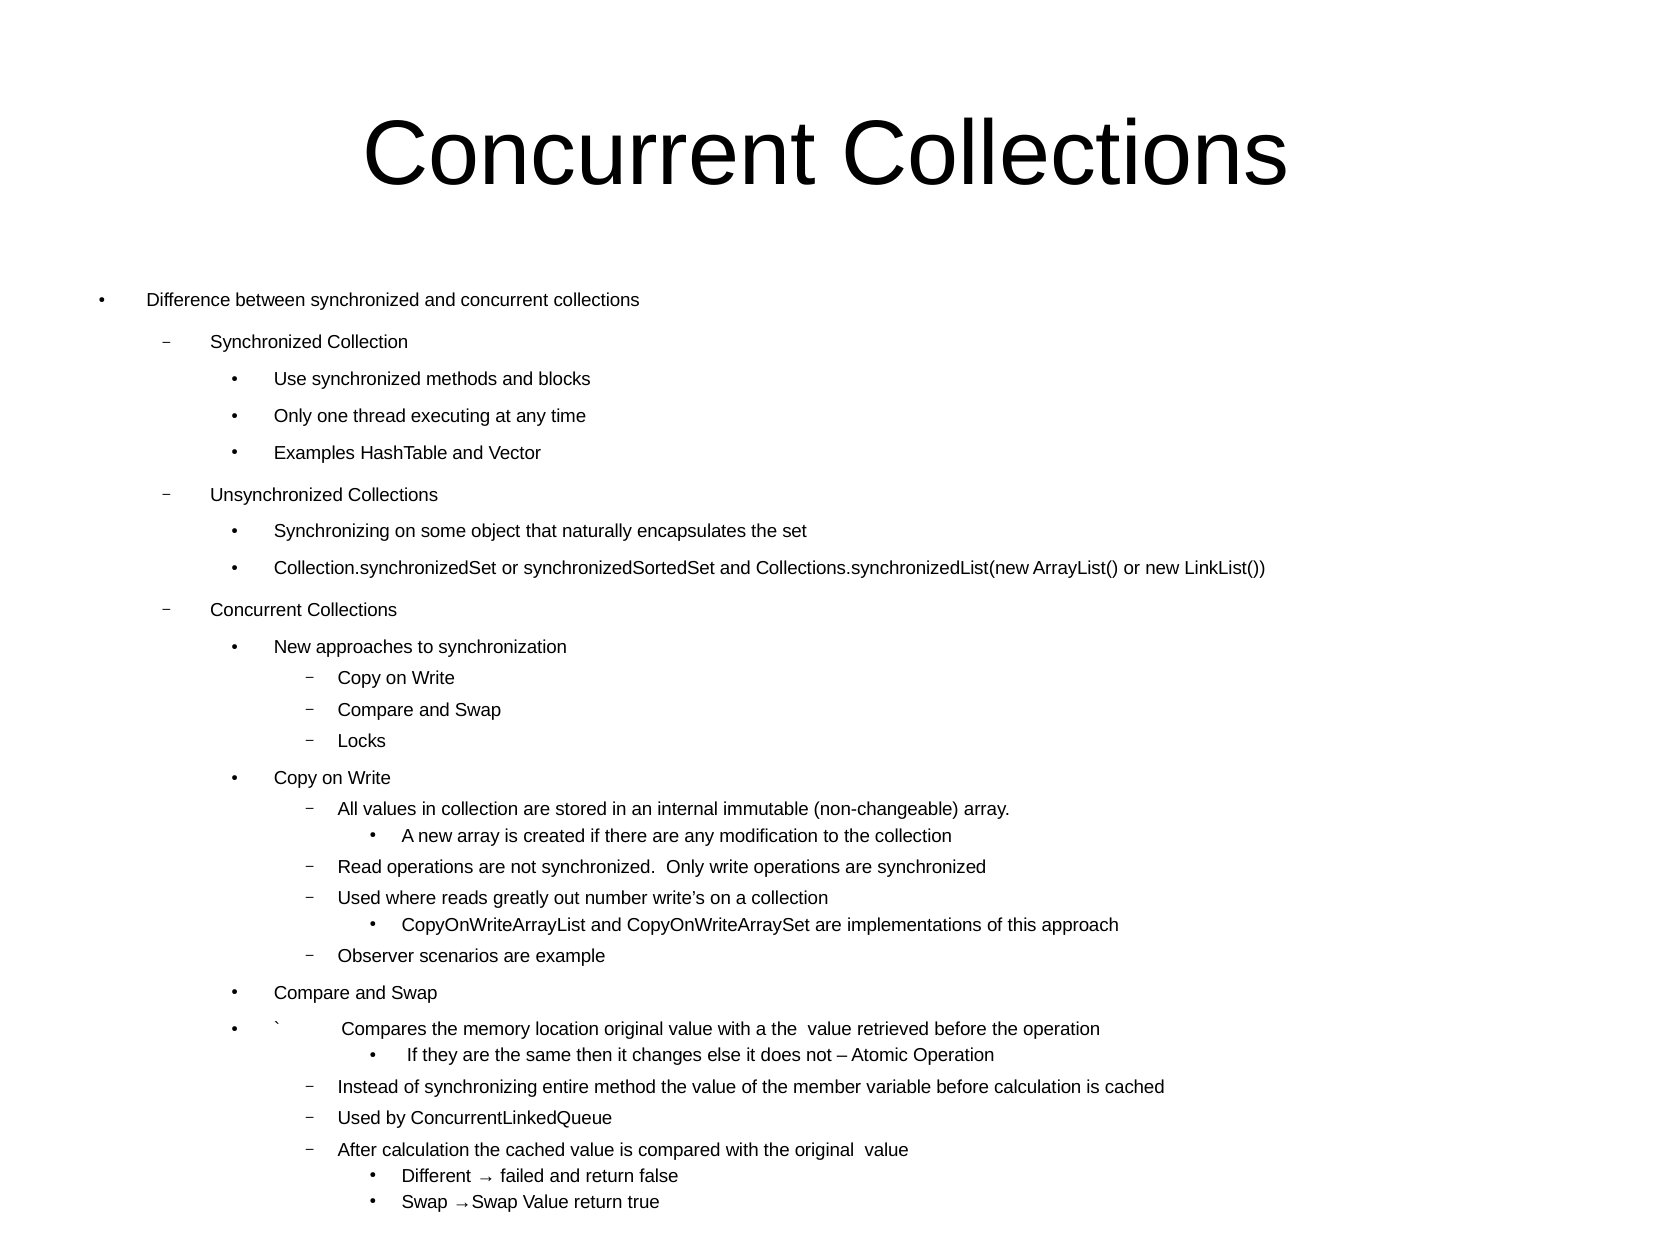

# Concurrent Collections
Difference between synchronized and concurrent collections
Synchronized Collection
Use synchronized methods and blocks
Only one thread executing at any time
Examples HashTable and Vector
Unsynchronized Collections
Synchronizing on some object that naturally encapsulates the set
Collection.synchronizedSet or synchronizedSortedSet and Collections.synchronizedList(new ArrayList() or new LinkList())
Concurrent Collections
New approaches to synchronization
Copy on Write
Compare and Swap
Locks
Copy on Write
All values in collection are stored in an internal immutable (non-changeable) array.
A new array is created if there are any modification to the collection
Read operations are not synchronized. Only write operations are synchronized
Used where reads greatly out number write’s on a collection
CopyOnWriteArrayList and CopyOnWriteArraySet are implementations of this approach
Observer scenarios are example
Compare and Swap
`	Compares the memory location original value with a the value retrieved before the operation
 If they are the same then it changes else it does not – Atomic Operation
Instead of synchronizing entire method the value of the member variable before calculation is cached
Used by ConcurrentLinkedQueue
After calculation the cached value is compared with the original value
Different → failed and return false
Swap →Swap Value return true